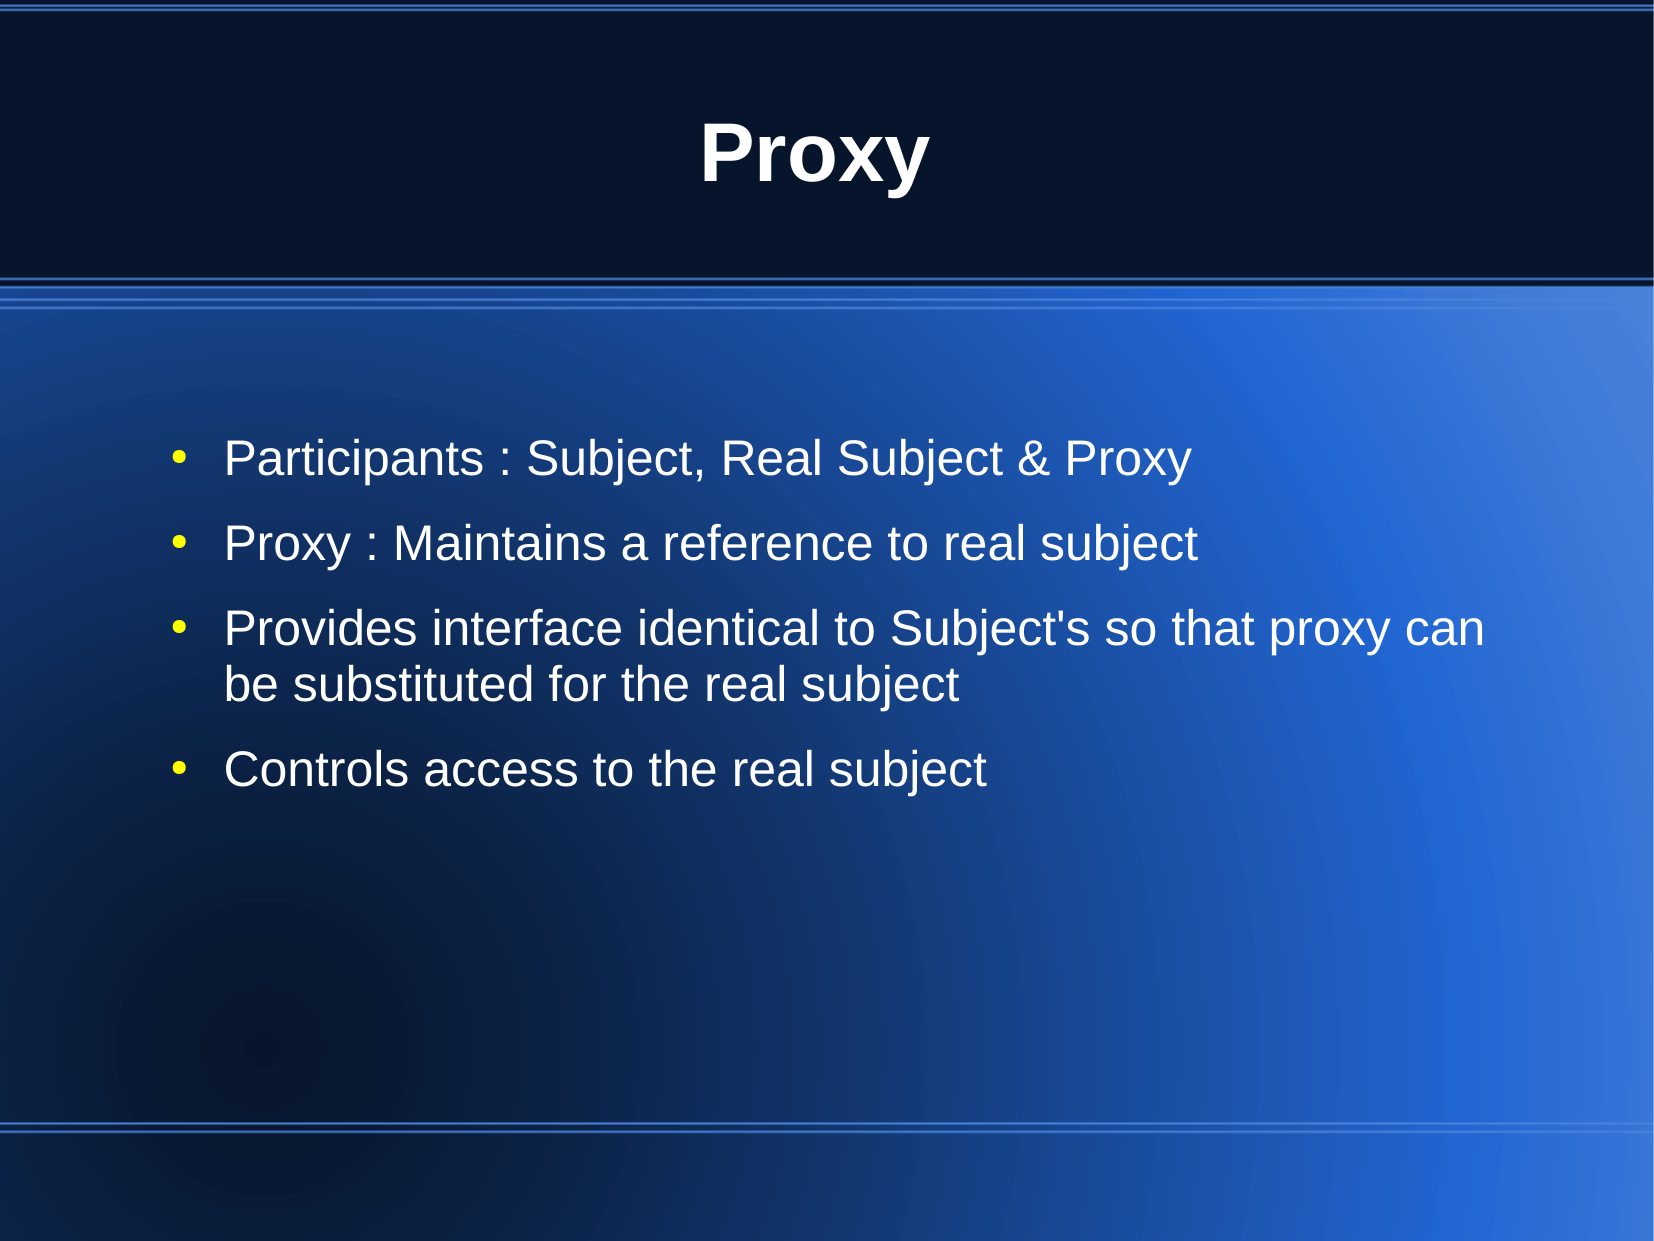

# Proxy
Participants : Subject, Real Subject & Proxy
Proxy : Maintains a reference to real subject
Provides interface identical to Subject's so that proxy can be substituted for the real subject
Controls access to the real subject